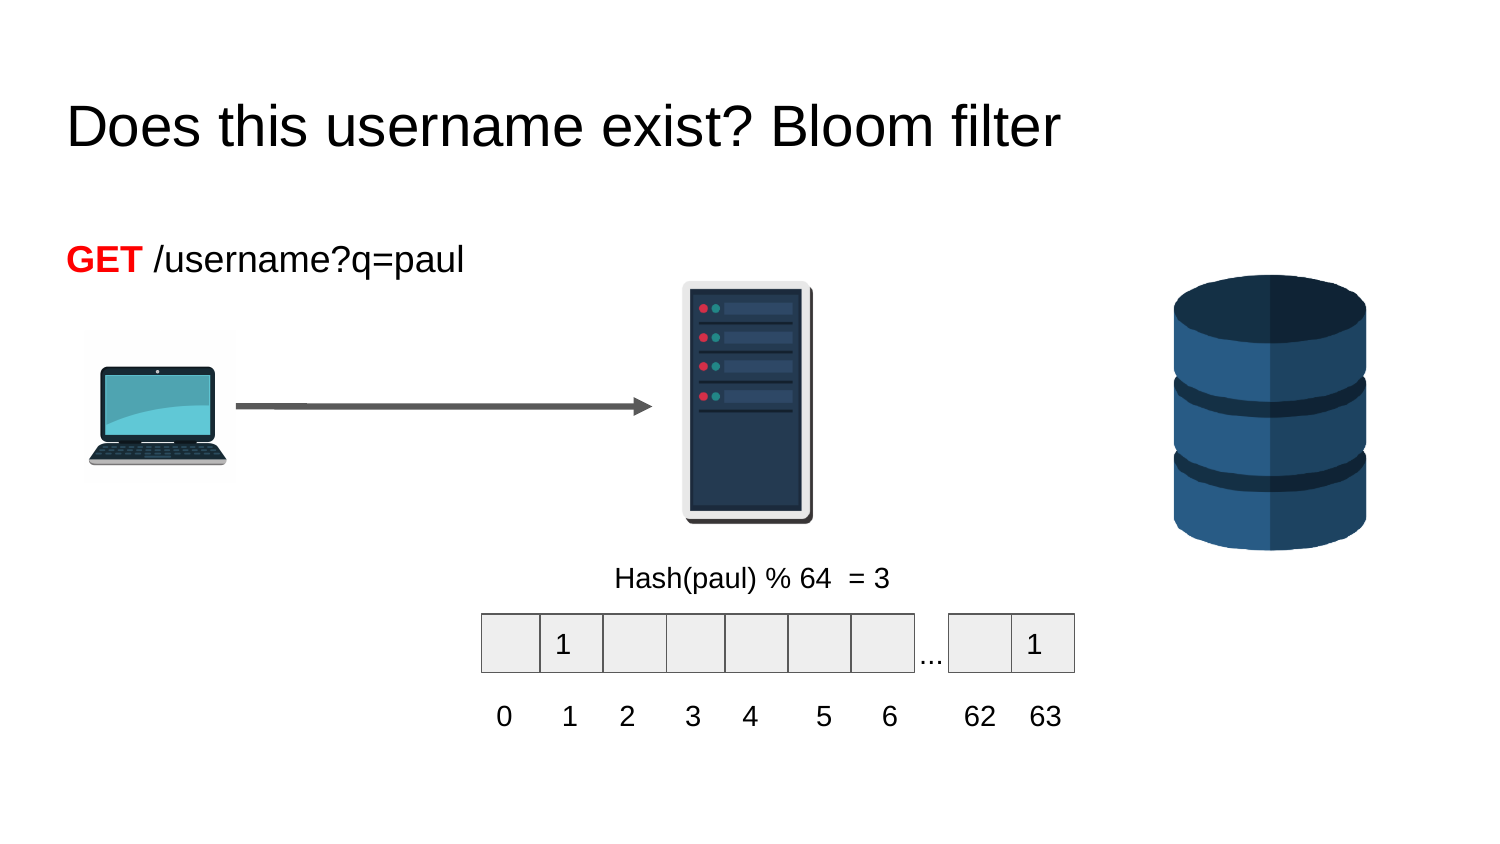

# Does this username exist? Bloom filter
GET /username?q=paul
Hash(paul) % 64 = 3
1
1
...
 0 1 2 3 4 5 6 62 63